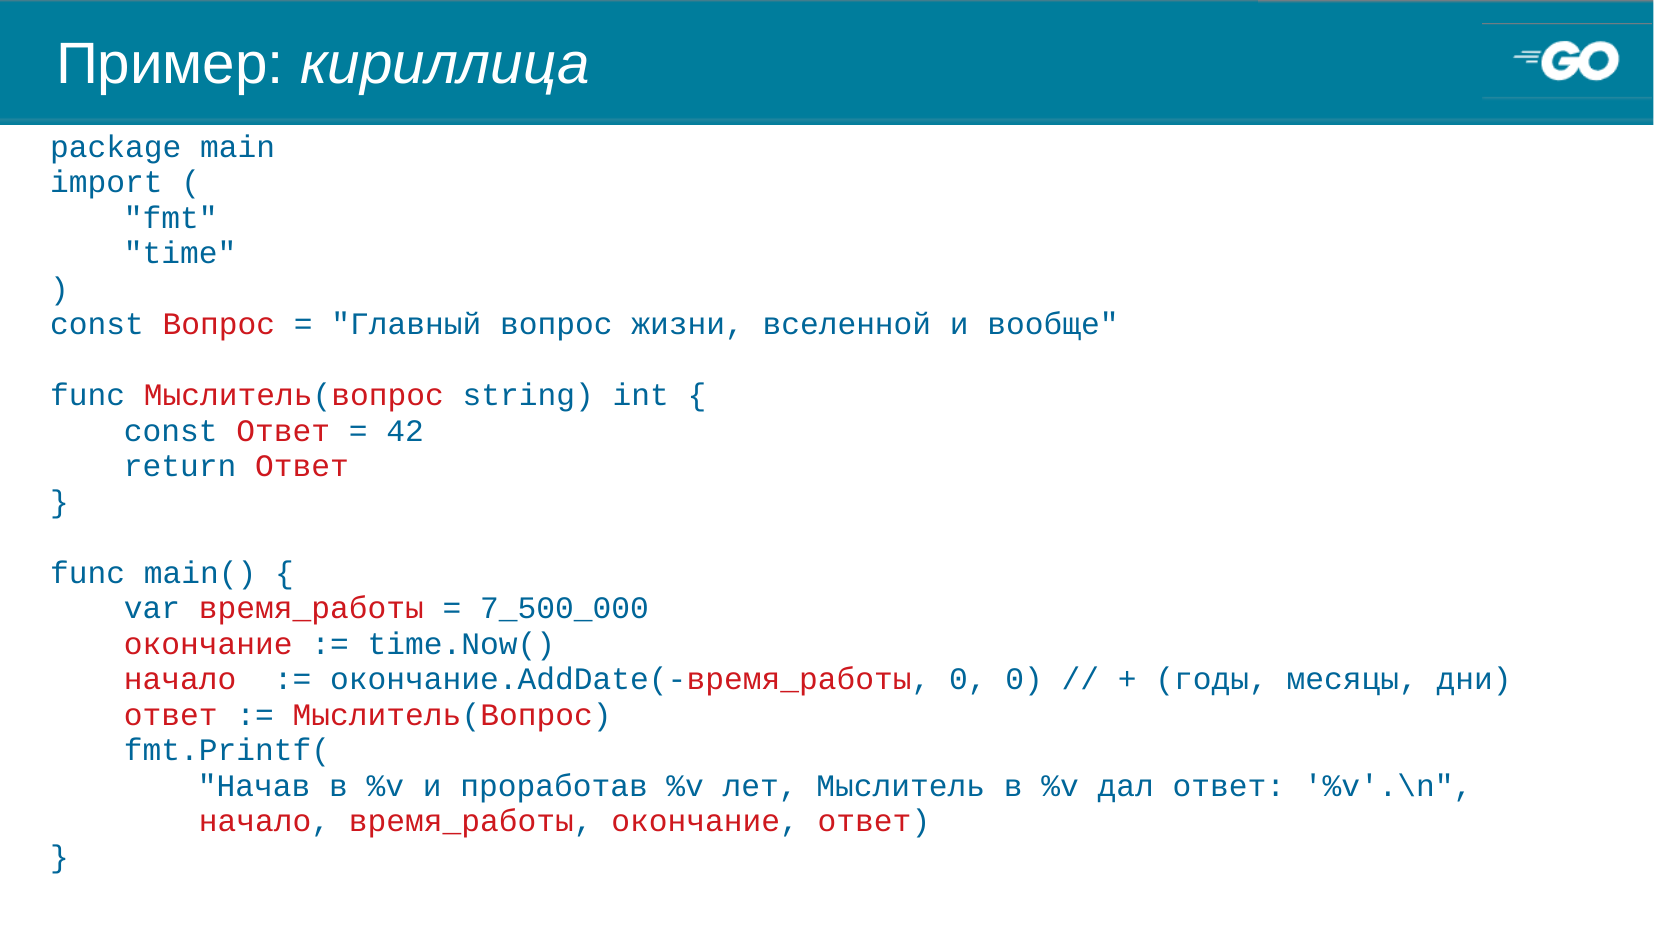

Пример: кириллица
package main
import (
	"fmt"
	"time"
)
const Вопрос = "Главный вопрос жизни, вселенной и вообще"
func Мыслитель(вопрос string) int {
	const Ответ = 42
	return Ответ
}
func main() {
	var время_работы = 7_500_000
	окончание := time.Now()
	начало := окончание.AddDate(-время_работы, 0, 0) // + (годы, месяцы, дни)
	ответ := Мыслитель(Вопрос)
	fmt.Printf(
		"Начав в %v и проработав %v лет, Мыслитель в %v дал ответ: '%v'.\n",
	 начало, время_работы, окончание, ответ)
}